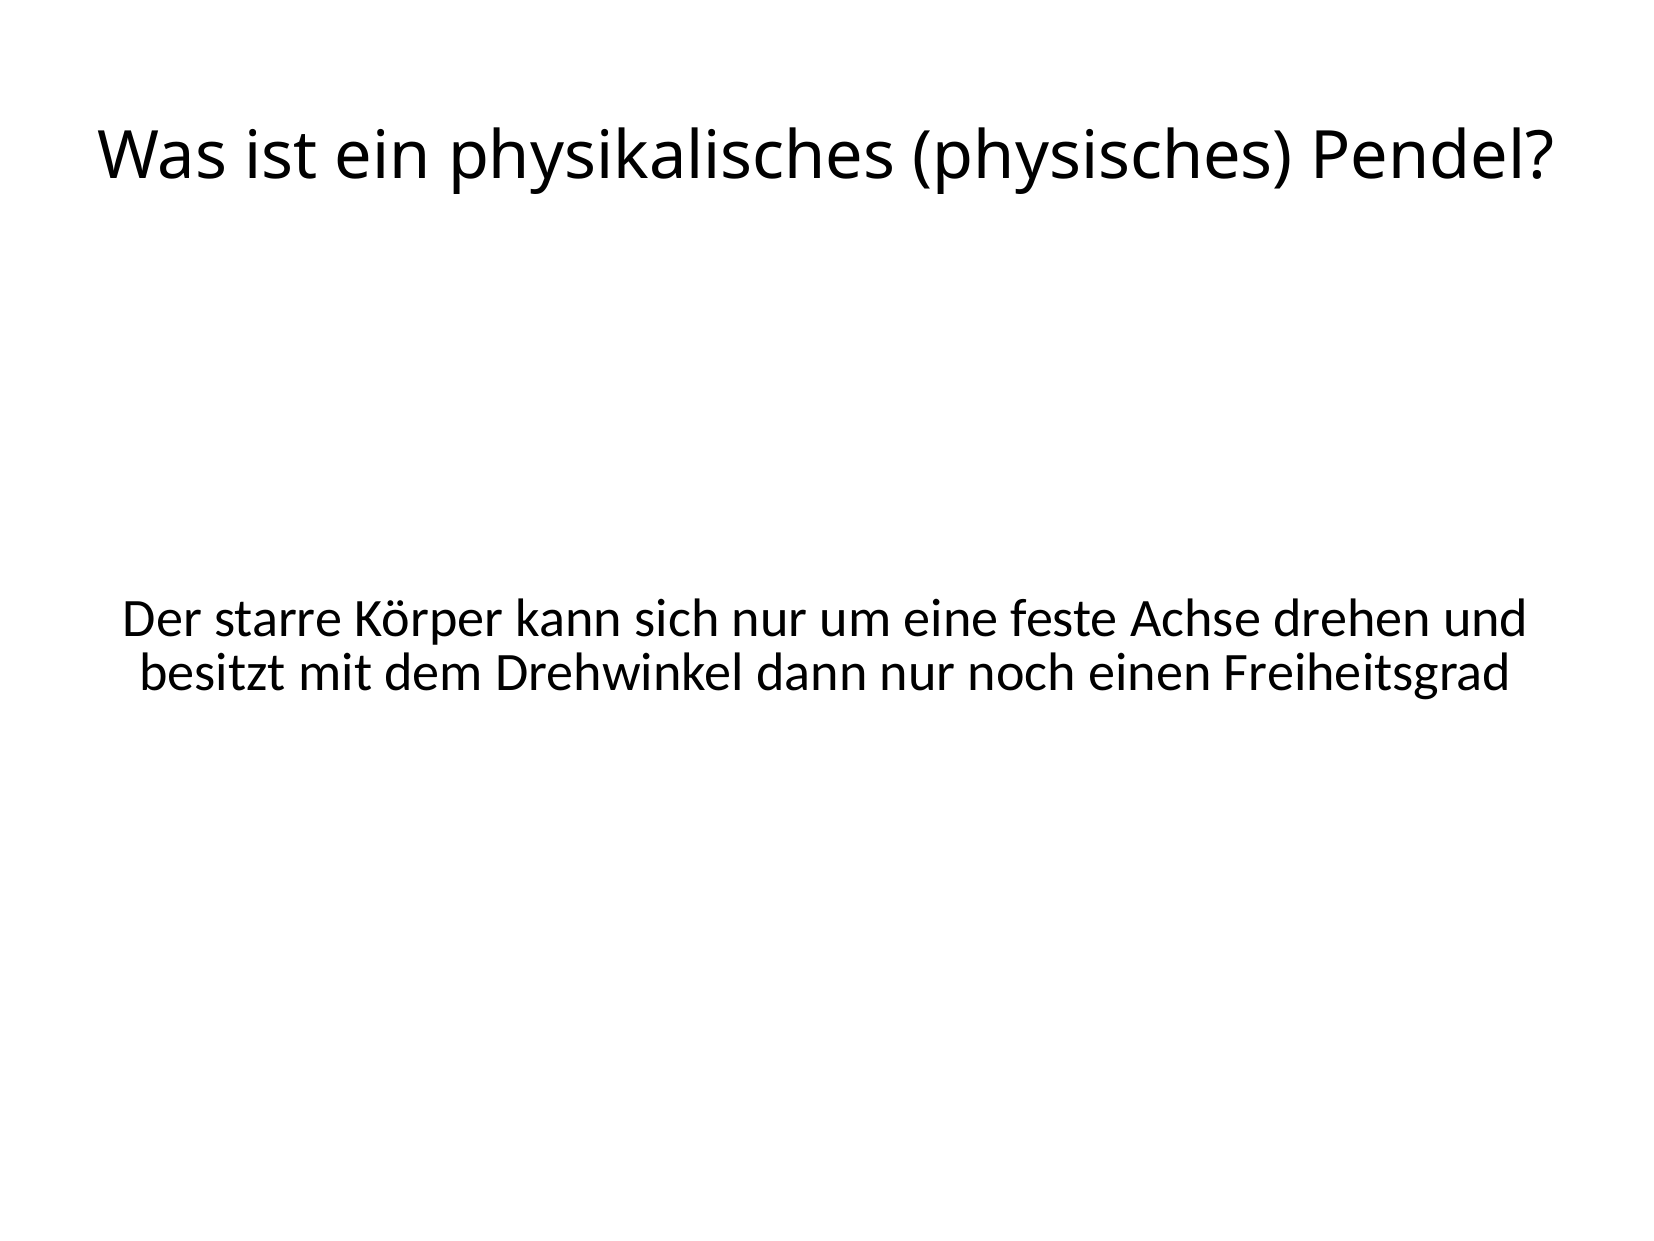

# Was ist ein physikalisches (physisches) Pendel?
Der starre Körper kann sich nur um eine feste Achse drehen und besitzt mit dem Drehwinkel dann nur noch einen Freiheitsgrad